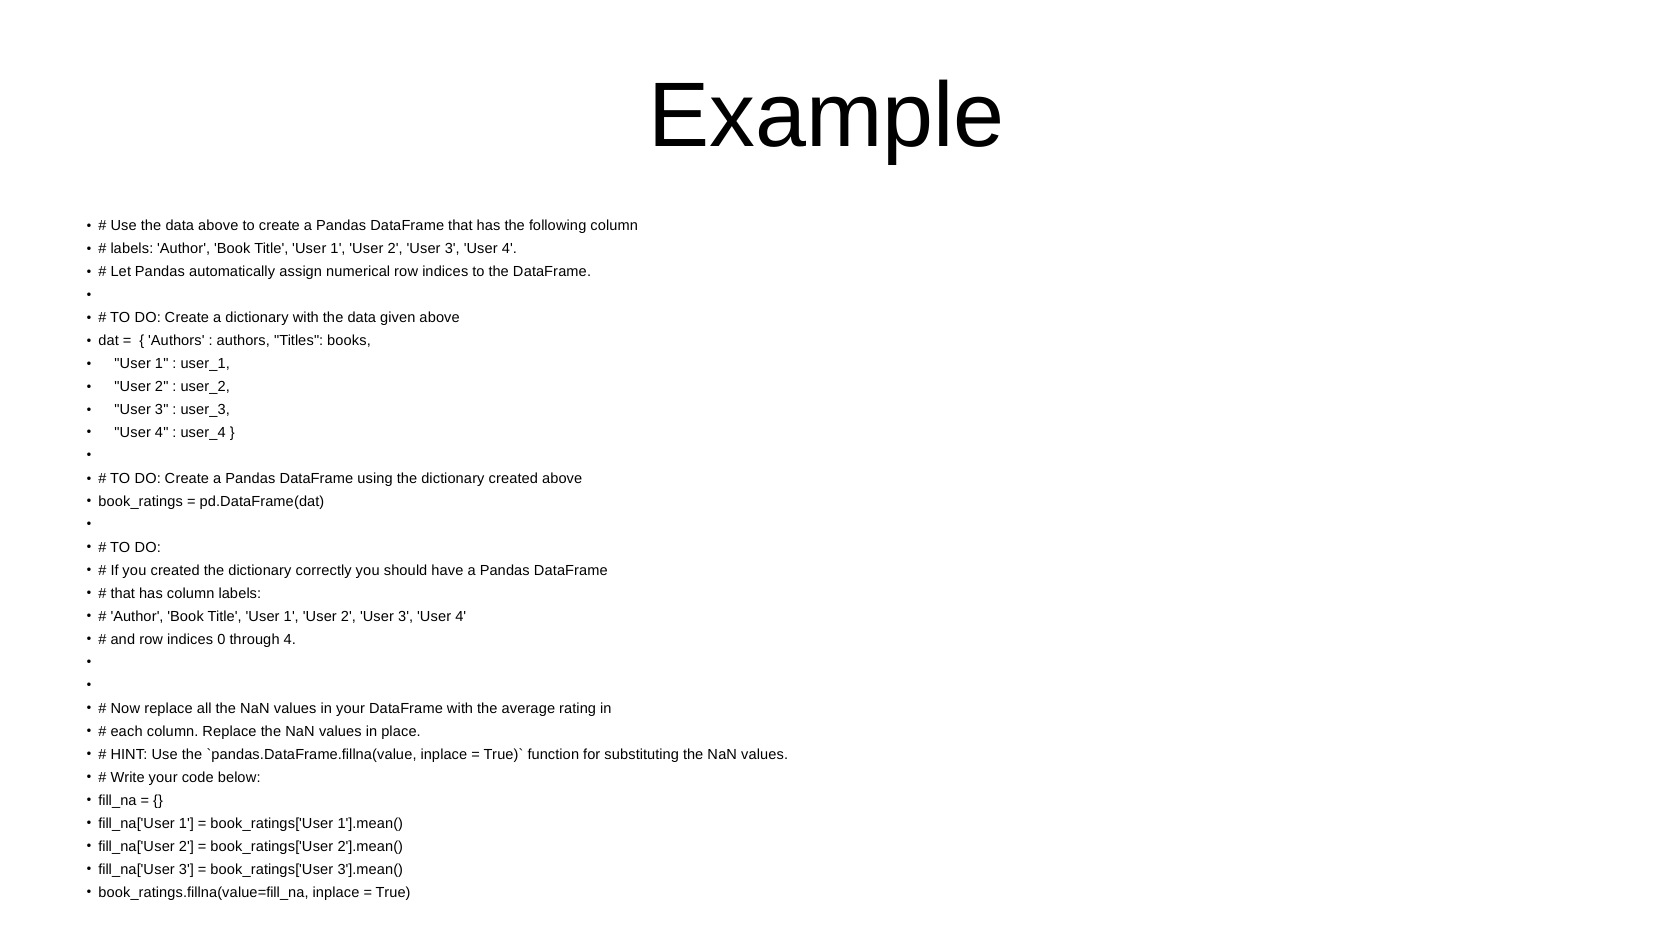

# Example
# Use the data above to create a Pandas DataFrame that has the following column
# labels: 'Author', 'Book Title', 'User 1', 'User 2', 'User 3', 'User 4'.
# Let Pandas automatically assign numerical row indices to the DataFrame.
# TO DO: Create a dictionary with the data given above
dat = { 'Authors' : authors, "Titles": books,
 "User 1" : user_1,
 "User 2" : user_2,
 "User 3" : user_3,
 "User 4" : user_4 }
# TO DO: Create a Pandas DataFrame using the dictionary created above
book_ratings = pd.DataFrame(dat)
# TO DO:
# If you created the dictionary correctly you should have a Pandas DataFrame
# that has column labels:
# 'Author', 'Book Title', 'User 1', 'User 2', 'User 3', 'User 4'
# and row indices 0 through 4.
# Now replace all the NaN values in your DataFrame with the average rating in
# each column. Replace the NaN values in place.
# HINT: Use the `pandas.DataFrame.fillna(value, inplace = True)` function for substituting the NaN values.
# Write your code below:
fill_na = {}
fill_na['User 1'] = book_ratings['User 1'].mean()
fill_na['User 2'] = book_ratings['User 2'].mean()
fill_na['User 3'] = book_ratings['User 3'].mean()
book_ratings.fillna(value=fill_na, inplace = True)